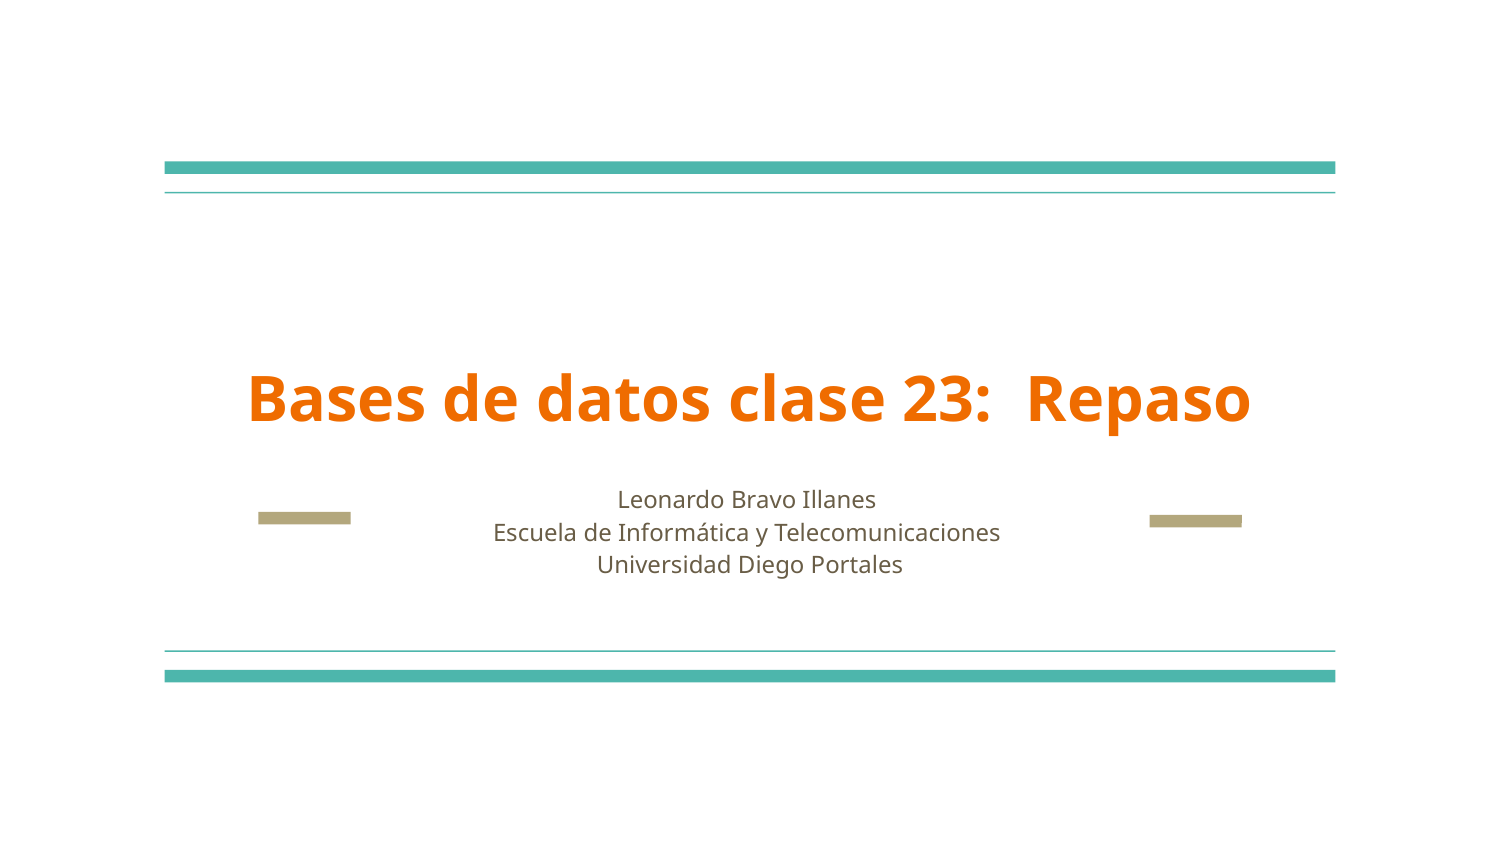

# Bases de datos clase 23: Repaso
Leonardo Bravo Illanes
Escuela de Informática y Telecomunicaciones
Universidad Diego Portales